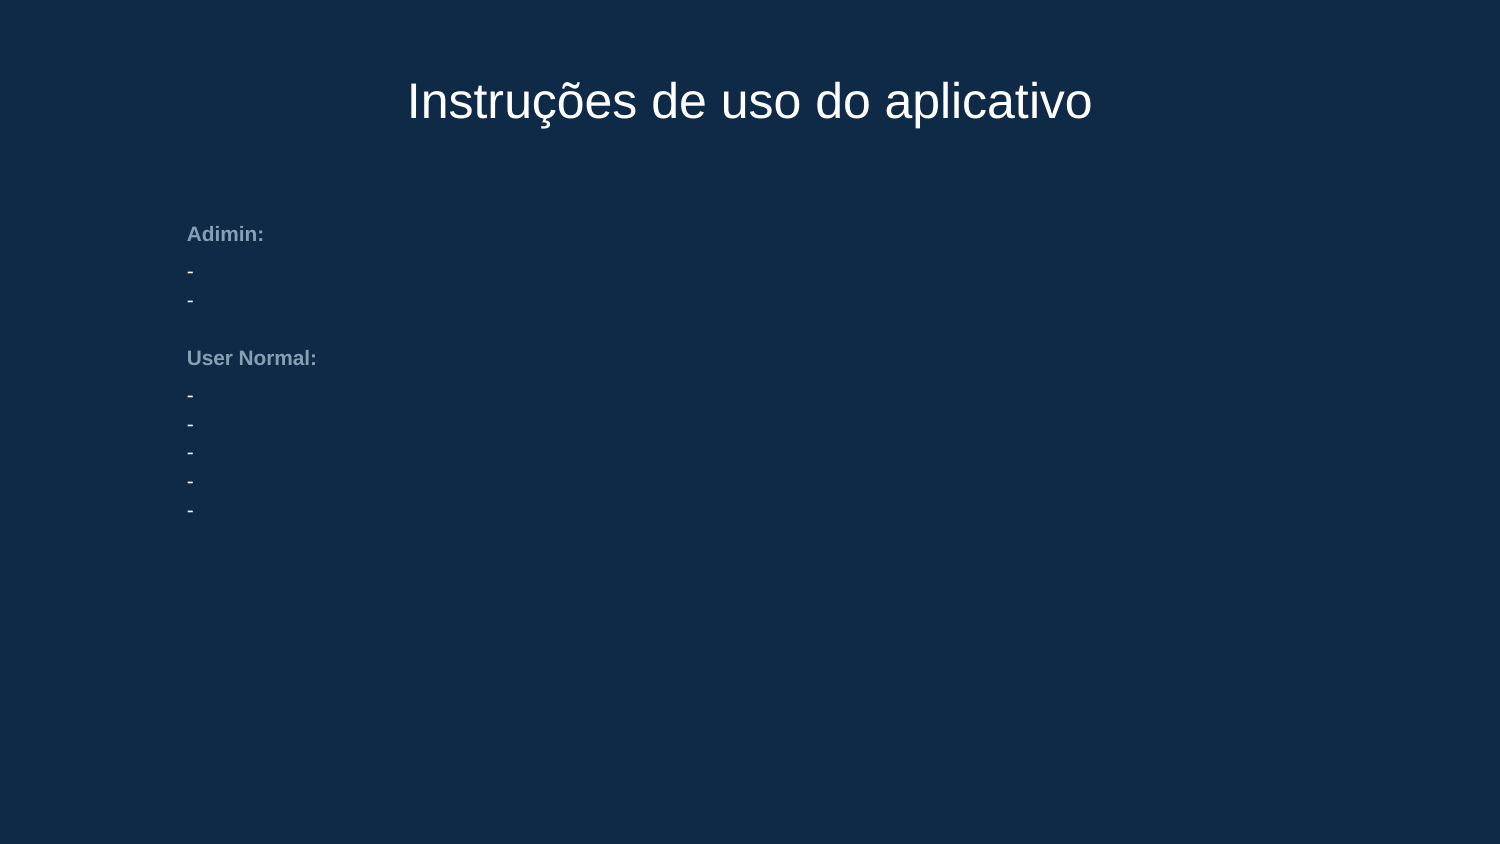

# Instruções de uso do aplicativo
Adimin:
-
-
User Normal:
-
-
-
-
-